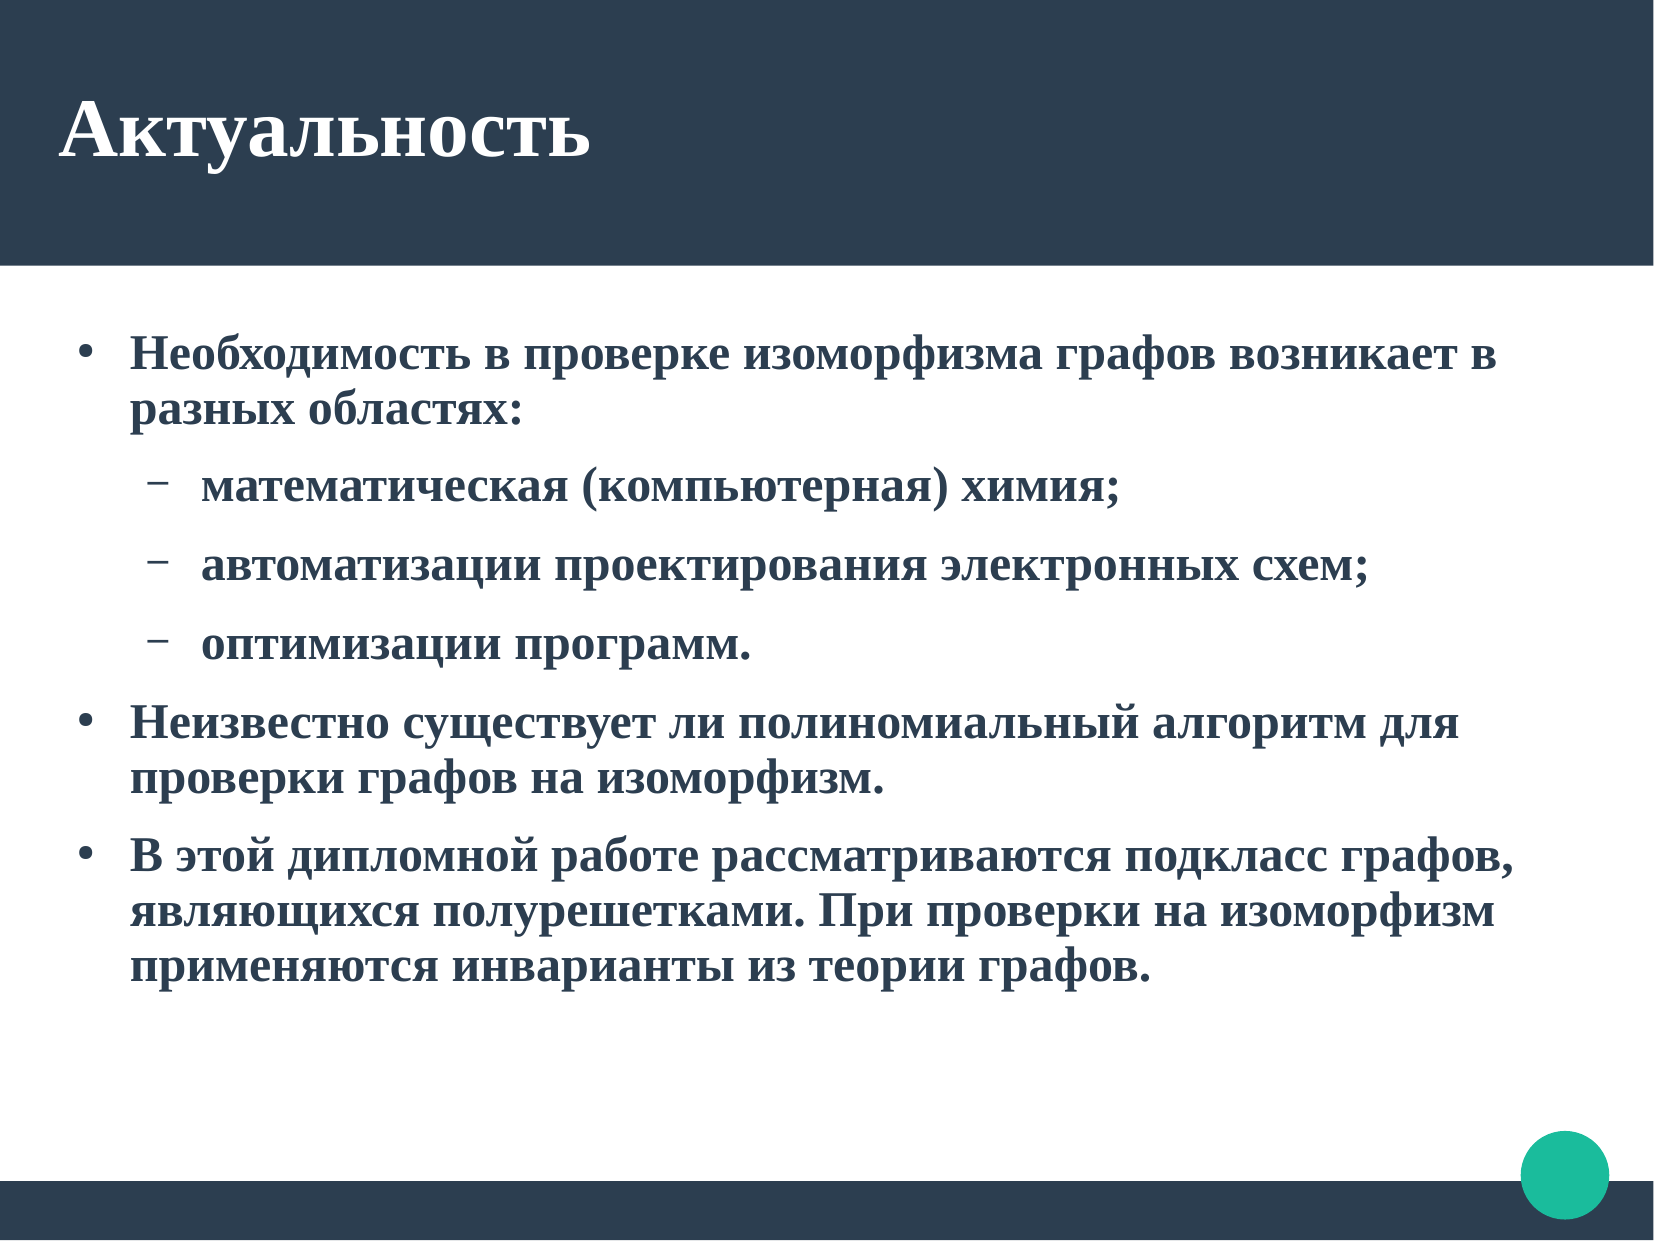

# Актуальность
Необходимость в проверке изоморфизма графов возникает в разных областях:
математическая (компьютерная) химия;
автоматизации проектирования электронных схем;
оптимизации программ.
Неизвестно существует ли полиномиальный алгоритм для проверки графов на изоморфизм.
В этой дипломной работе рассматриваются подкласс графов, являющихся полурешетками. При проверки на изоморфизм применяются инварианты из теории графов.